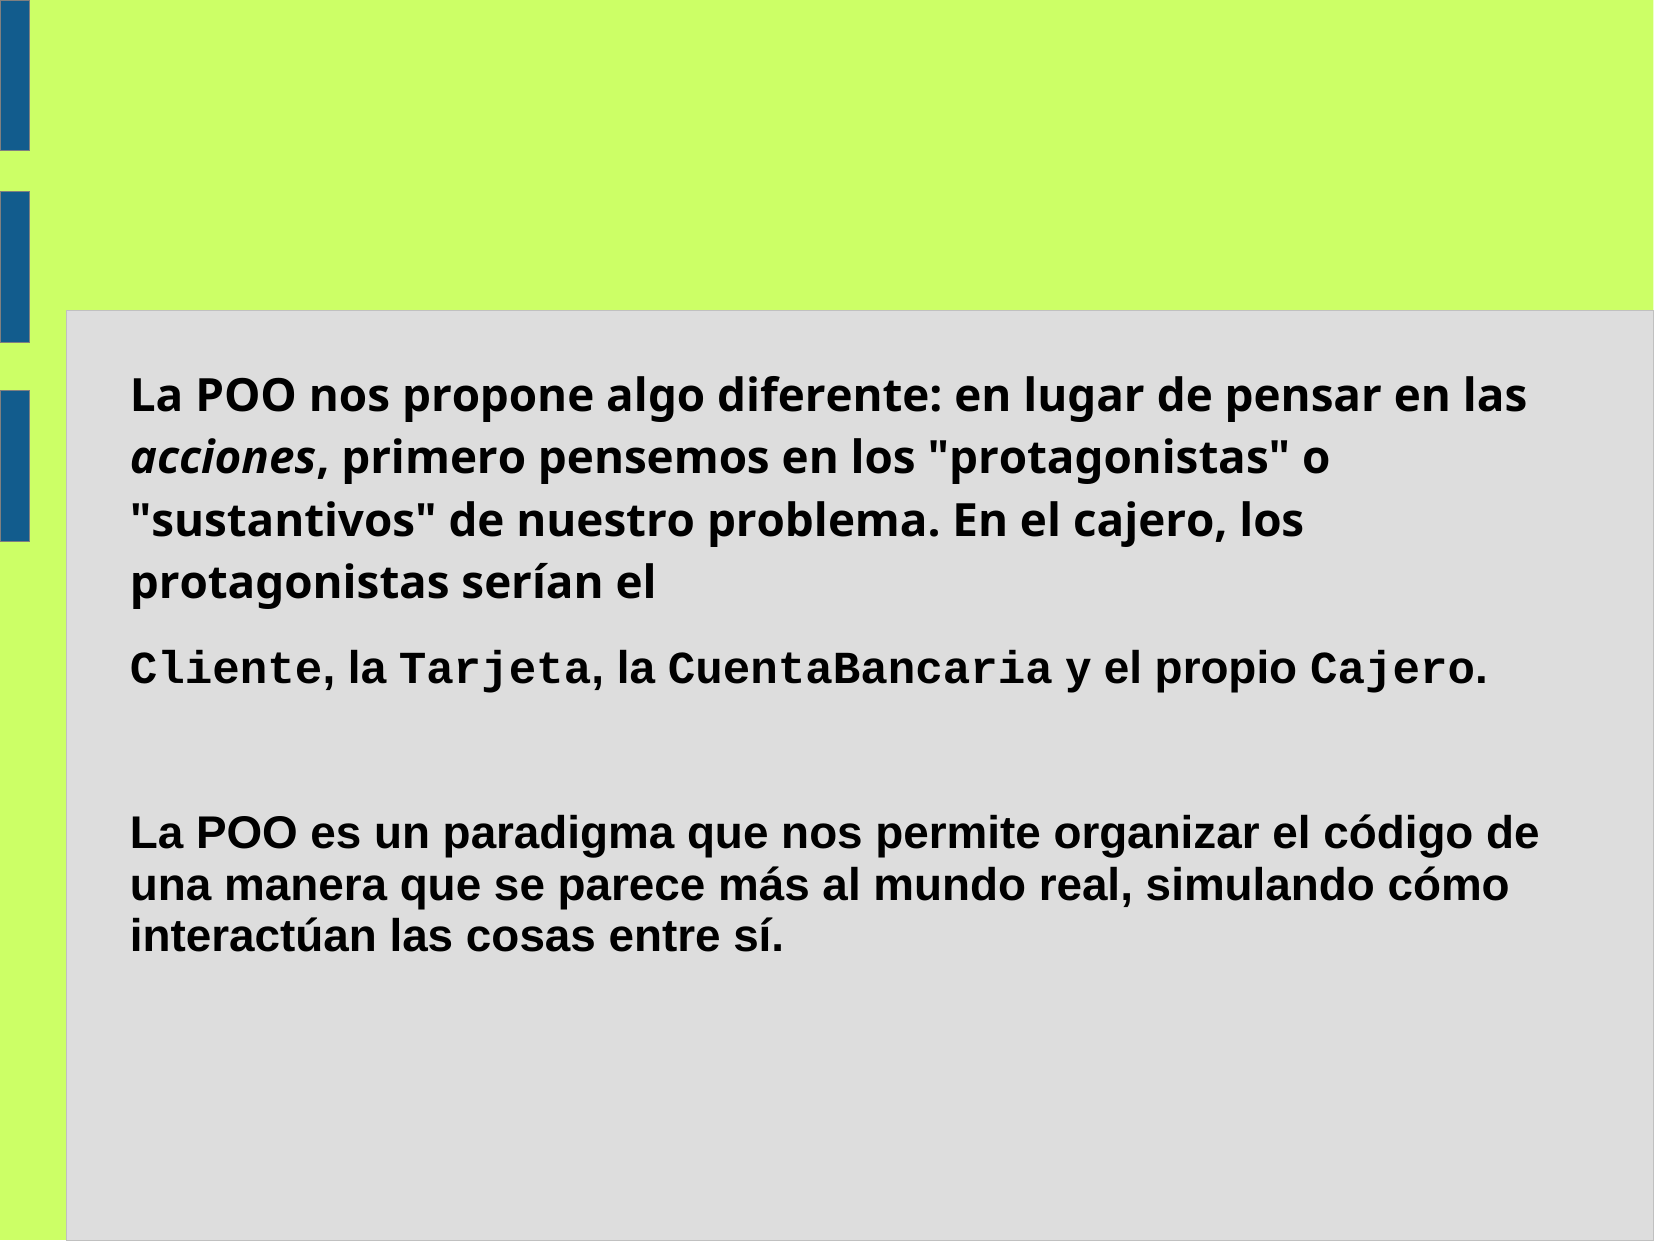

#
La POO nos propone algo diferente: en lugar de pensar en las acciones, primero pensemos en los "protagonistas" o "sustantivos" de nuestro problema. En el cajero, los protagonistas serían el
Cliente, la Tarjeta, la CuentaBancaria y el propio Cajero.
La POO es un paradigma que nos permite organizar el código de una manera que se parece más al mundo real, simulando cómo interactúan las cosas entre sí.